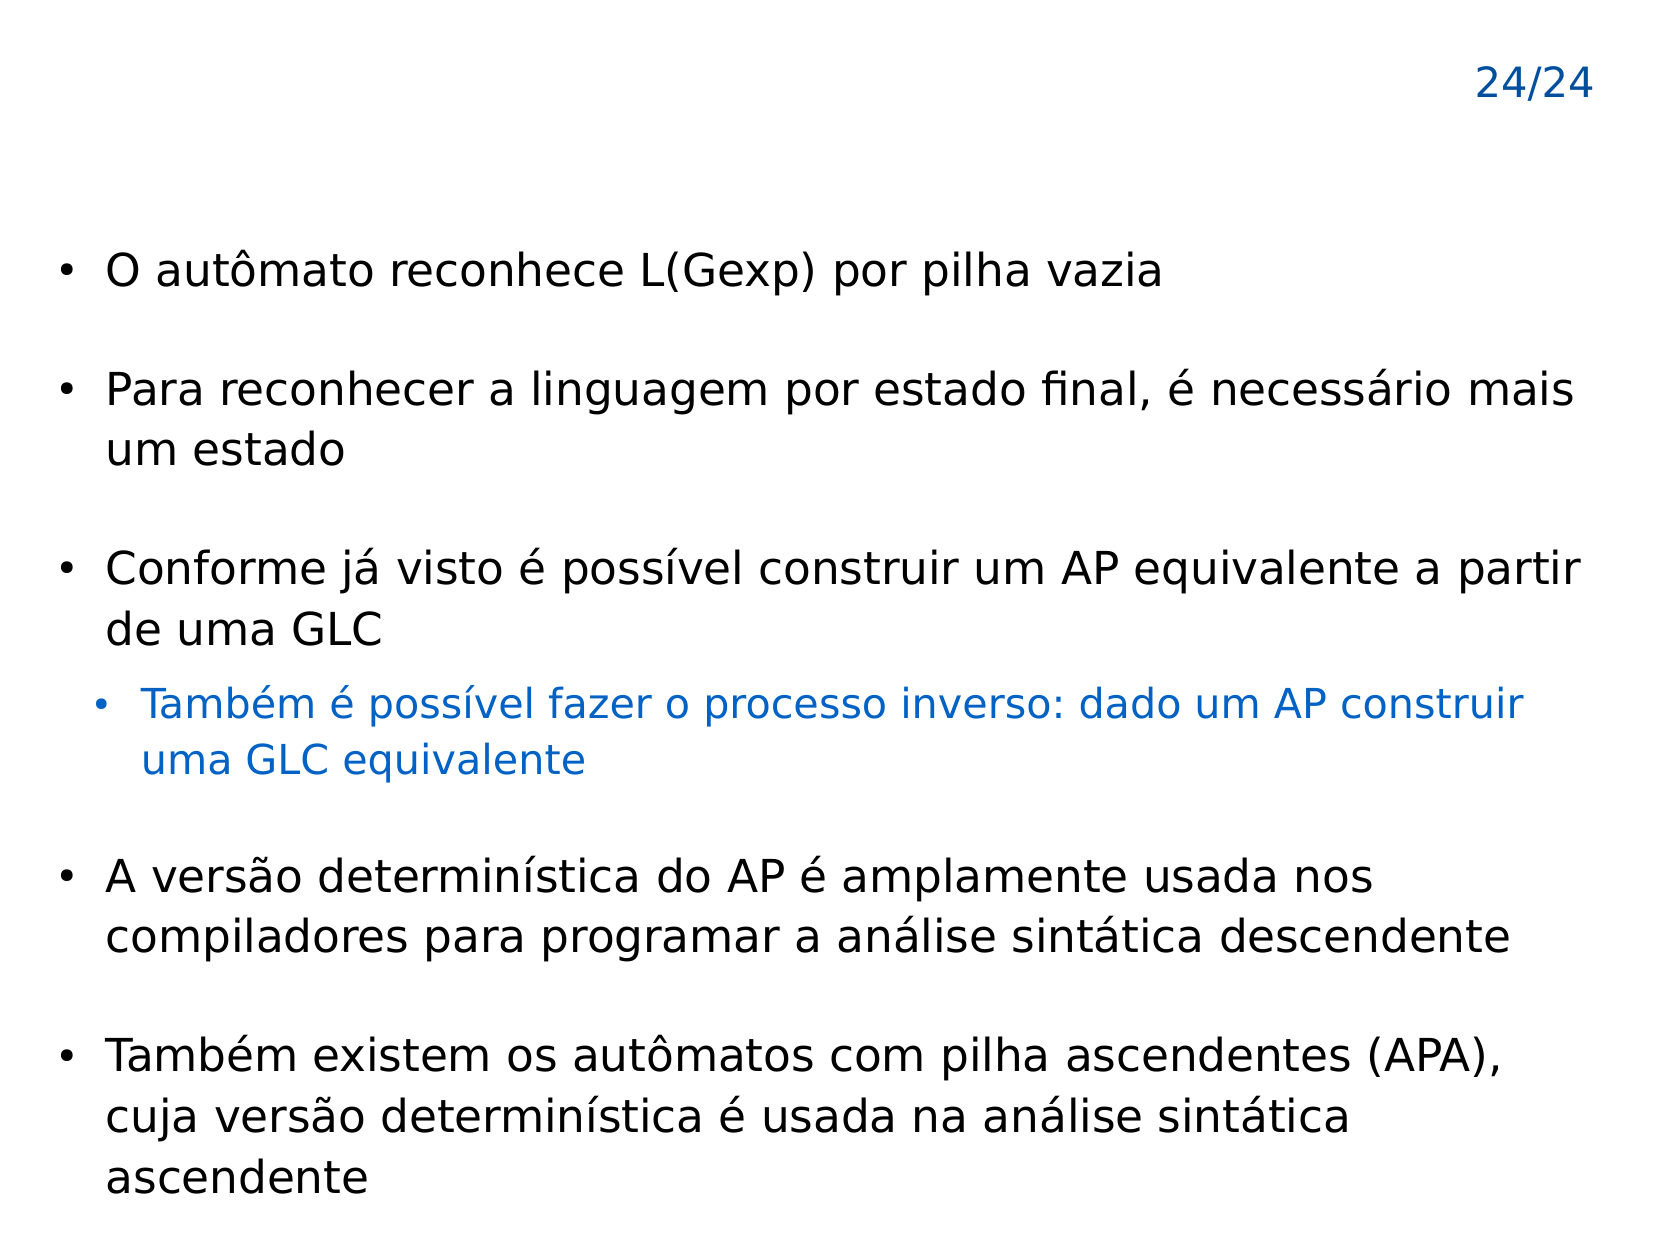

#
24
O autômato reconhece L(Gexp) por pilha vazia
Para reconhecer a linguagem por estado final, é necessário mais um estado
Conforme já visto é possível construir um AP equivalente a partir de uma GLC
Também é possível fazer o processo inverso: dado um AP construir uma GLC equivalente
A versão determinística do AP é amplamente usada nos compiladores para programar a análise sintática descendente
Também existem os autômatos com pilha ascendentes (APA), cuja versão determinística é usada na análise sintática ascendente